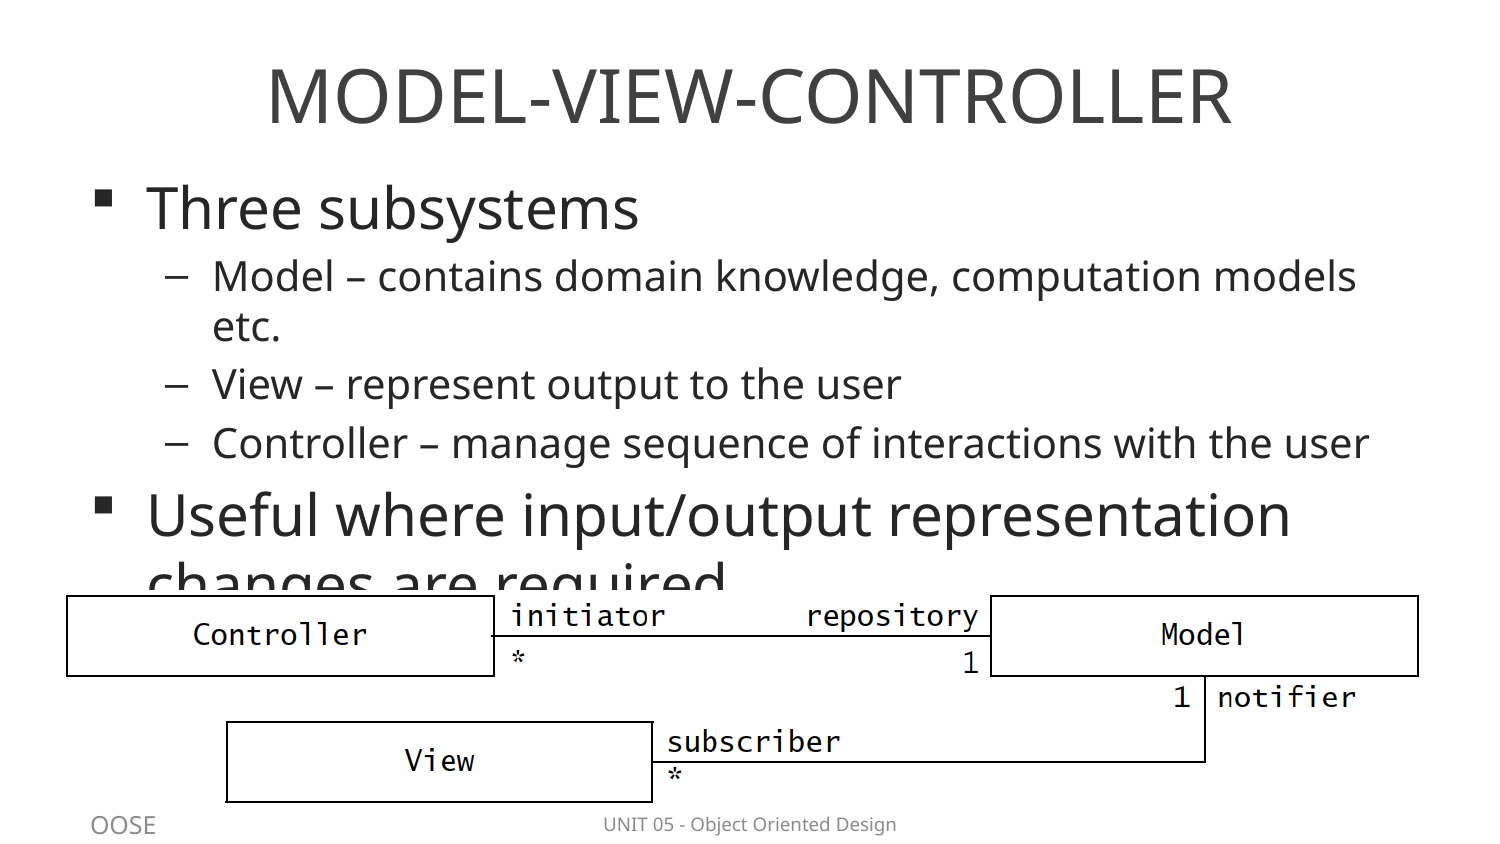

# Model-view-controller
Three subsystems
Model – contains domain knowledge, computation models etc.
View – represent output to the user
Controller – manage sequence of interactions with the user
Useful where input/output representation changes are required
OOSE
UNIT 05 - Object Oriented Design